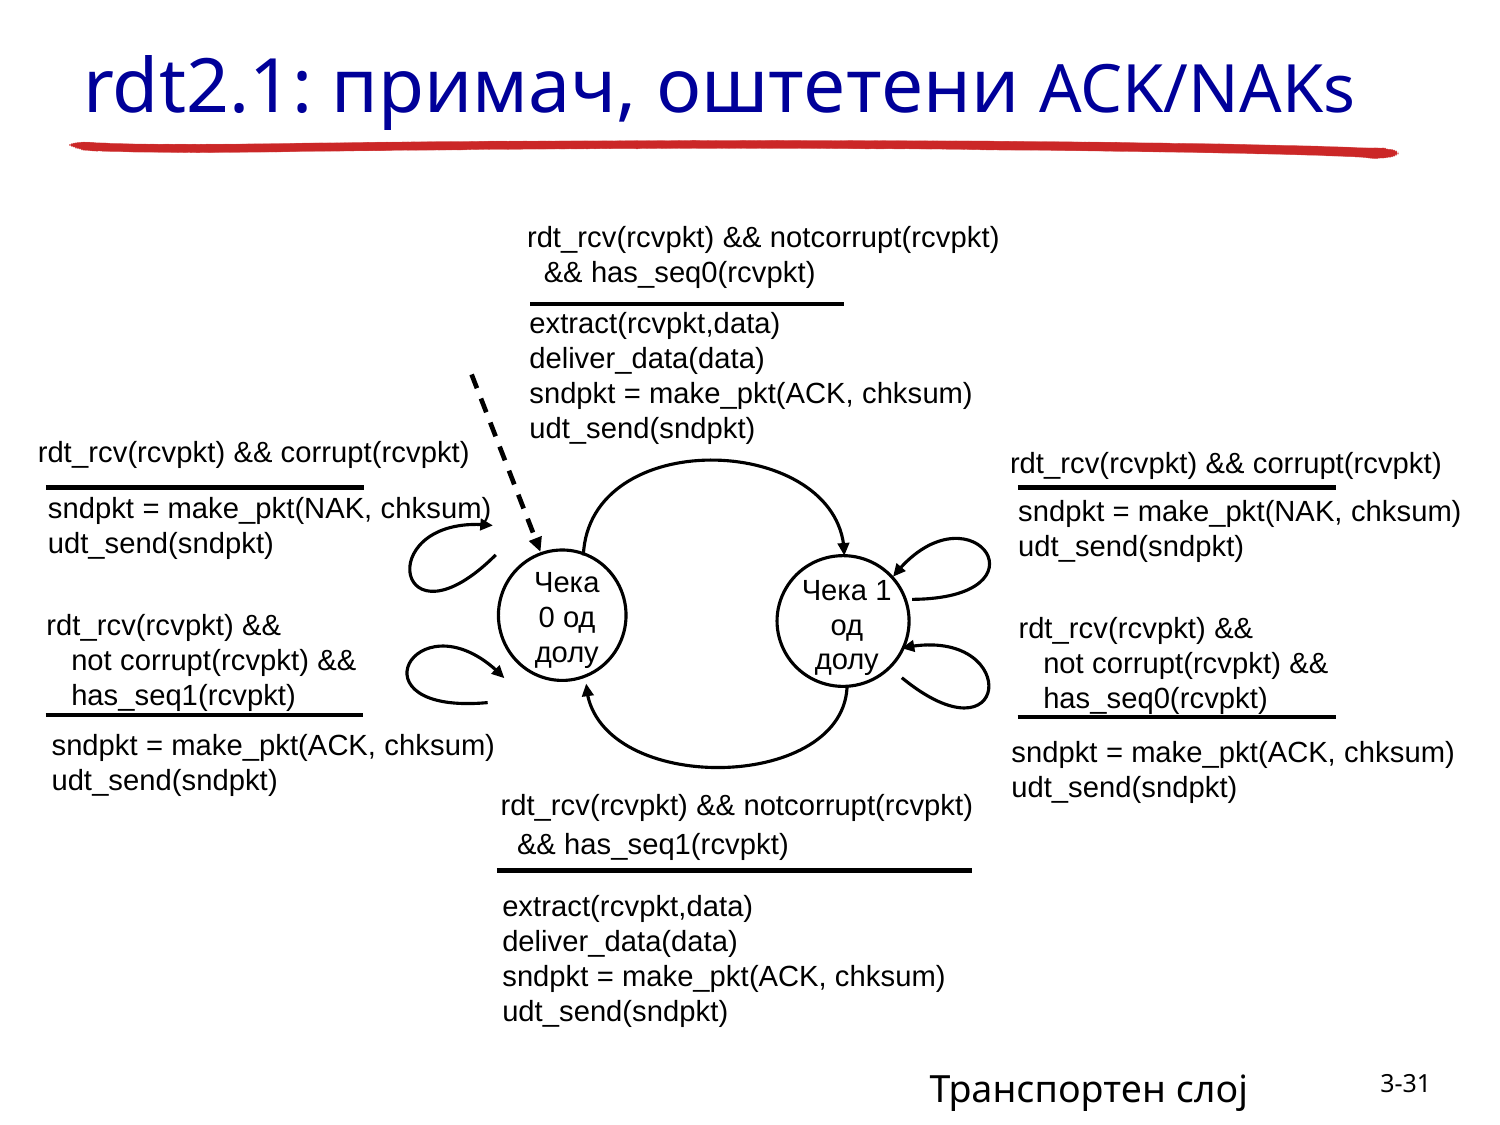

# rdt2.1: примач, оштетени ACK/NAKs
rdt_rcv(rcvpkt) && notcorrupt(rcvpkt)
 && has_seq0(rcvpkt)
extract(rcvpkt,data)
deliver_data(data)
sndpkt = make_pkt(ACK, chksum)
udt_send(sndpkt)
rdt_rcv(rcvpkt) && corrupt(rcvpkt)
rdt_rcv(rcvpkt) && corrupt(rcvpkt)
sndpkt = make_pkt(NAK, chksum)
udt_send(sndpkt)
sndpkt = make_pkt(NAK, chksum)
udt_send(sndpkt)
Чека
0 од долу
Чека 1 од
долу
rdt_rcv(rcvpkt) &&
 not corrupt(rcvpkt) &&
 has_seq1(rcvpkt)
rdt_rcv(rcvpkt) &&
 not corrupt(rcvpkt) &&
 has_seq0(rcvpkt)
sndpkt = make_pkt(ACK, chksum)
udt_send(sndpkt)
sndpkt = make_pkt(ACK, chksum)
udt_send(sndpkt)
rdt_rcv(rcvpkt) && notcorrupt(rcvpkt)
 && has_seq1(rcvpkt)
extract(rcvpkt,data)
deliver_data(data)
sndpkt = make_pkt(ACK, chksum)
udt_send(sndpkt)
Транспортен слој